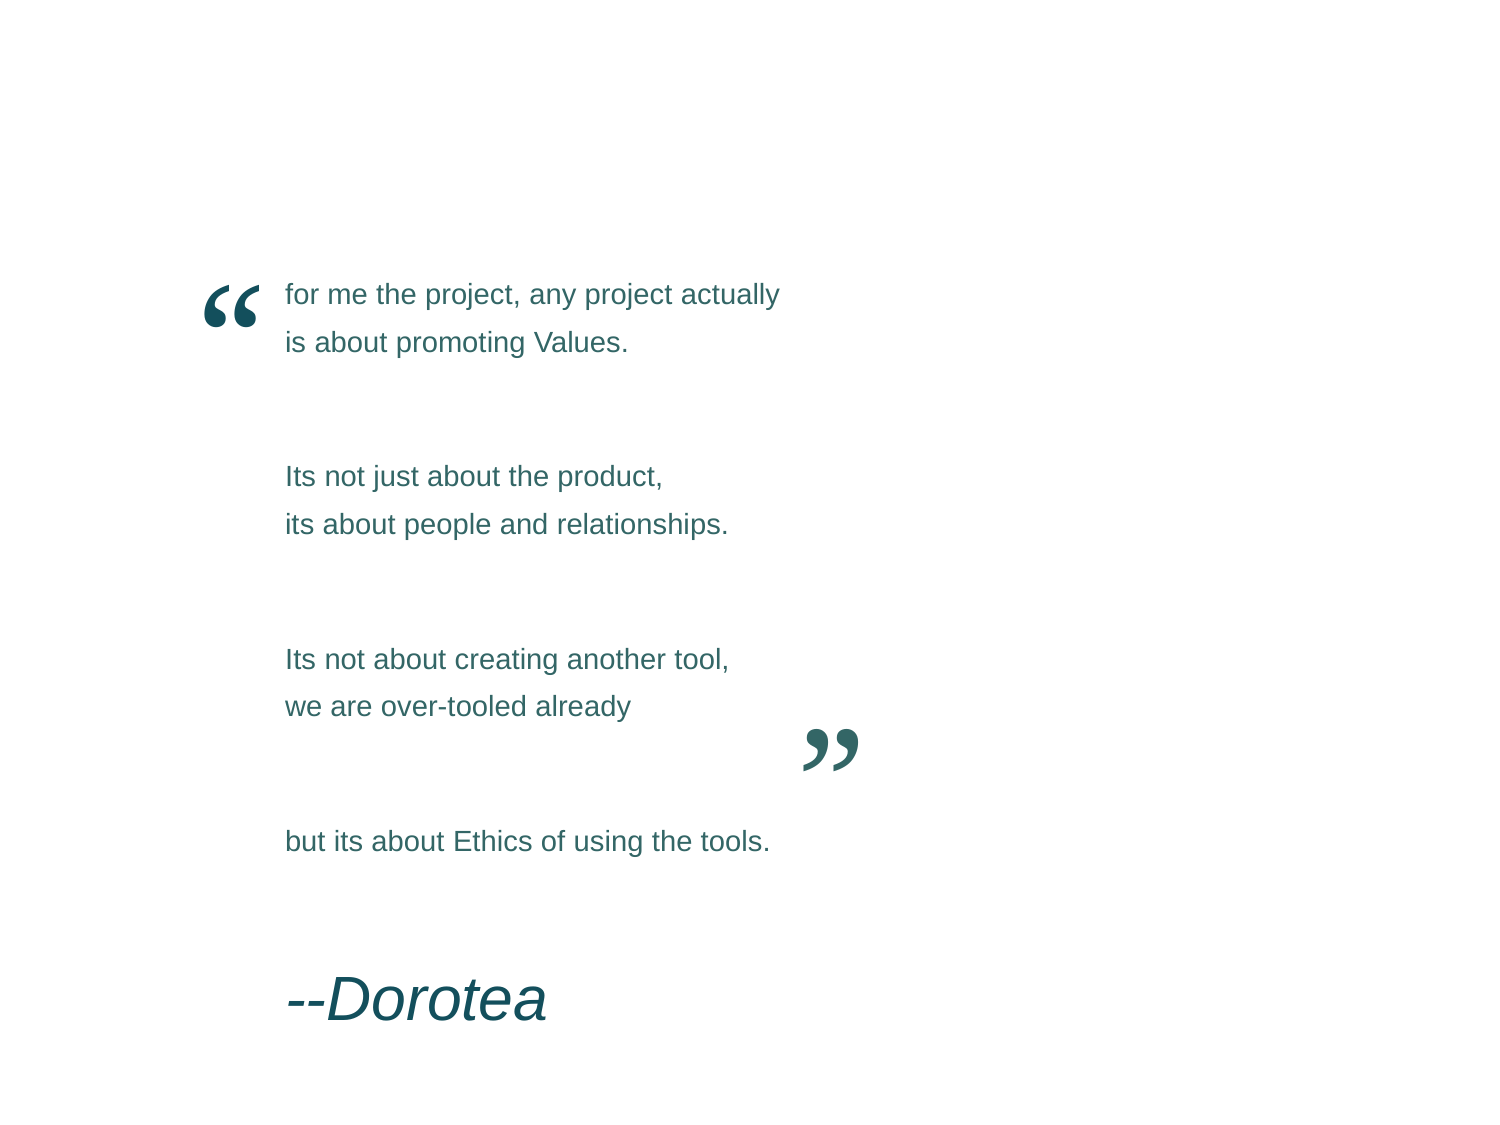

“
# for me the project, any project actually
is about promoting Values.
Its not just about the product,
its about people and relationships.
Its not about creating another tool,
we are over-tooled already
but its about Ethics of using the tools.
--Dorotea
”